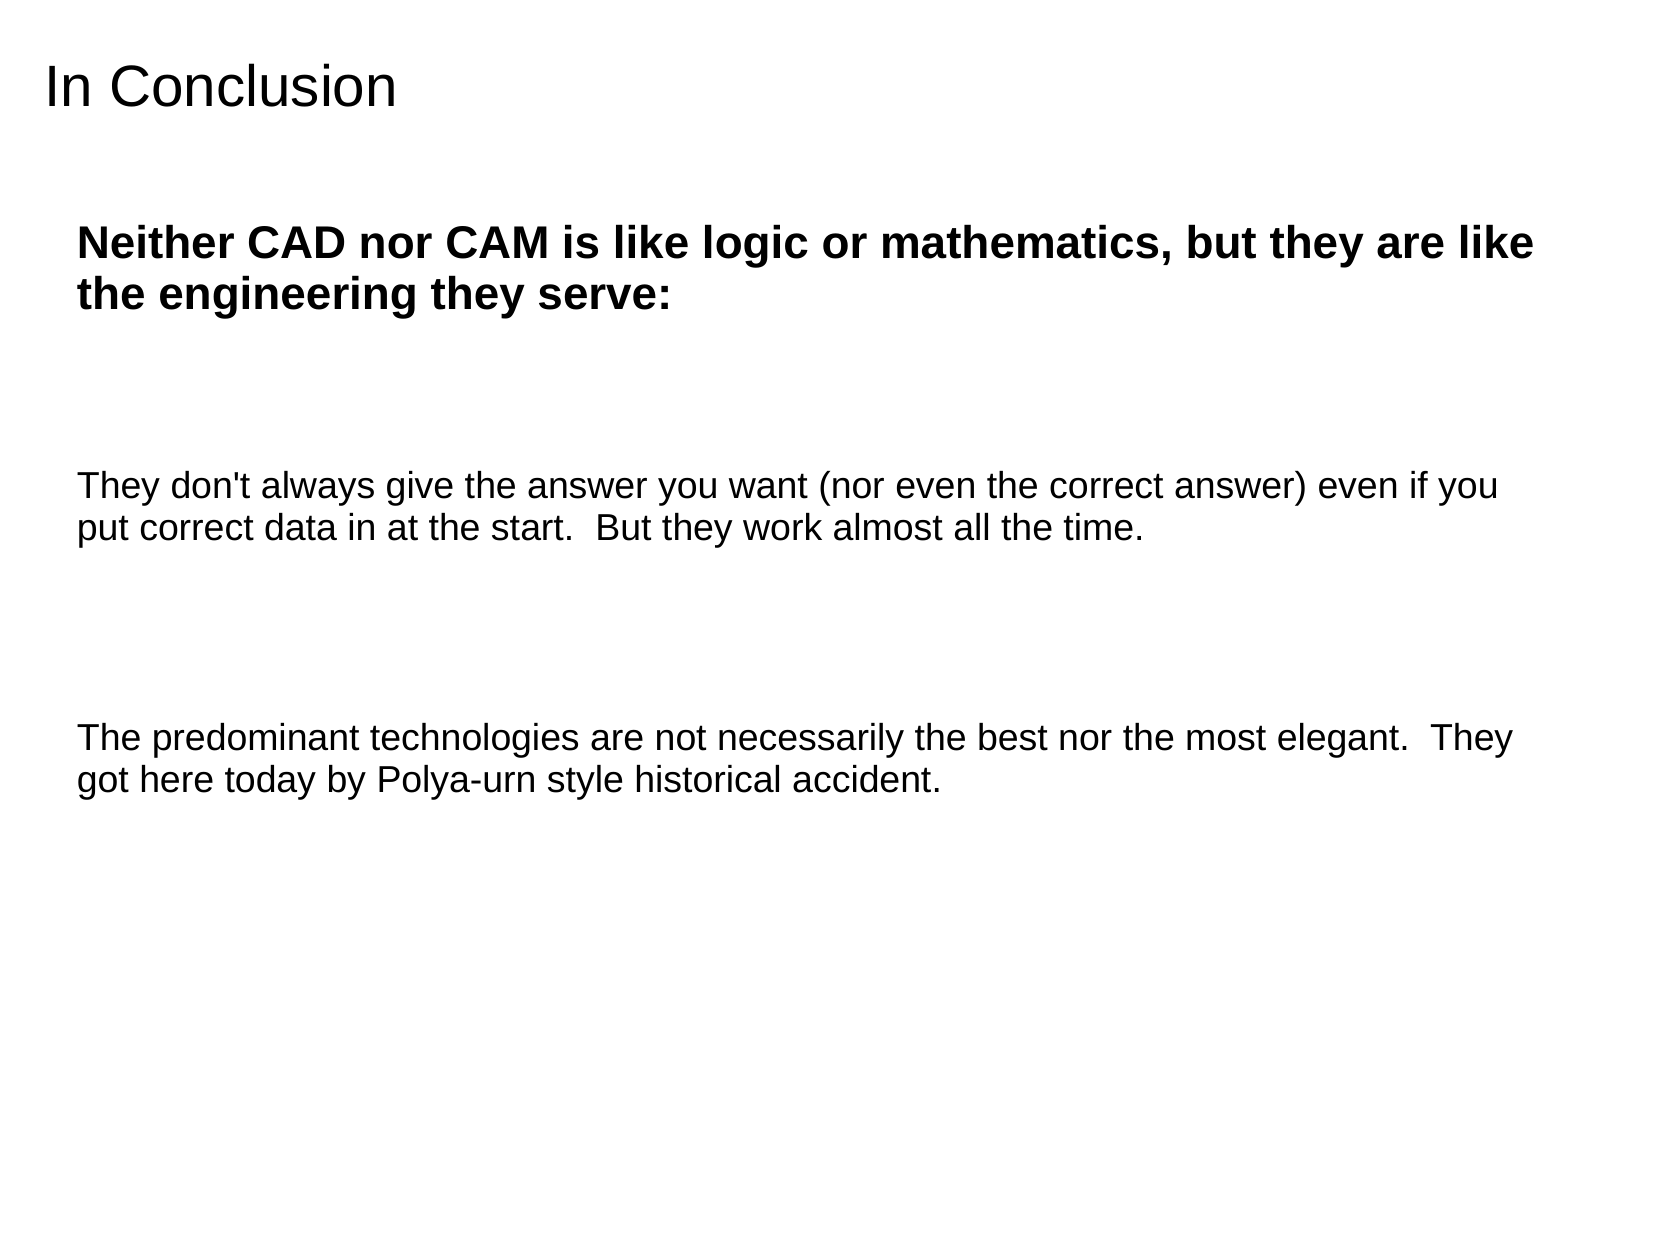

In Conclusion
Neither CAD nor CAM is like logic or mathematics, but they are like the engineering they serve:
They don't always give the answer you want (nor even the correct answer) even if you put correct data in at the start. But they work almost all the time.
The predominant technologies are not necessarily the best nor the most elegant. They got here today by Polya-urn style historical accident.